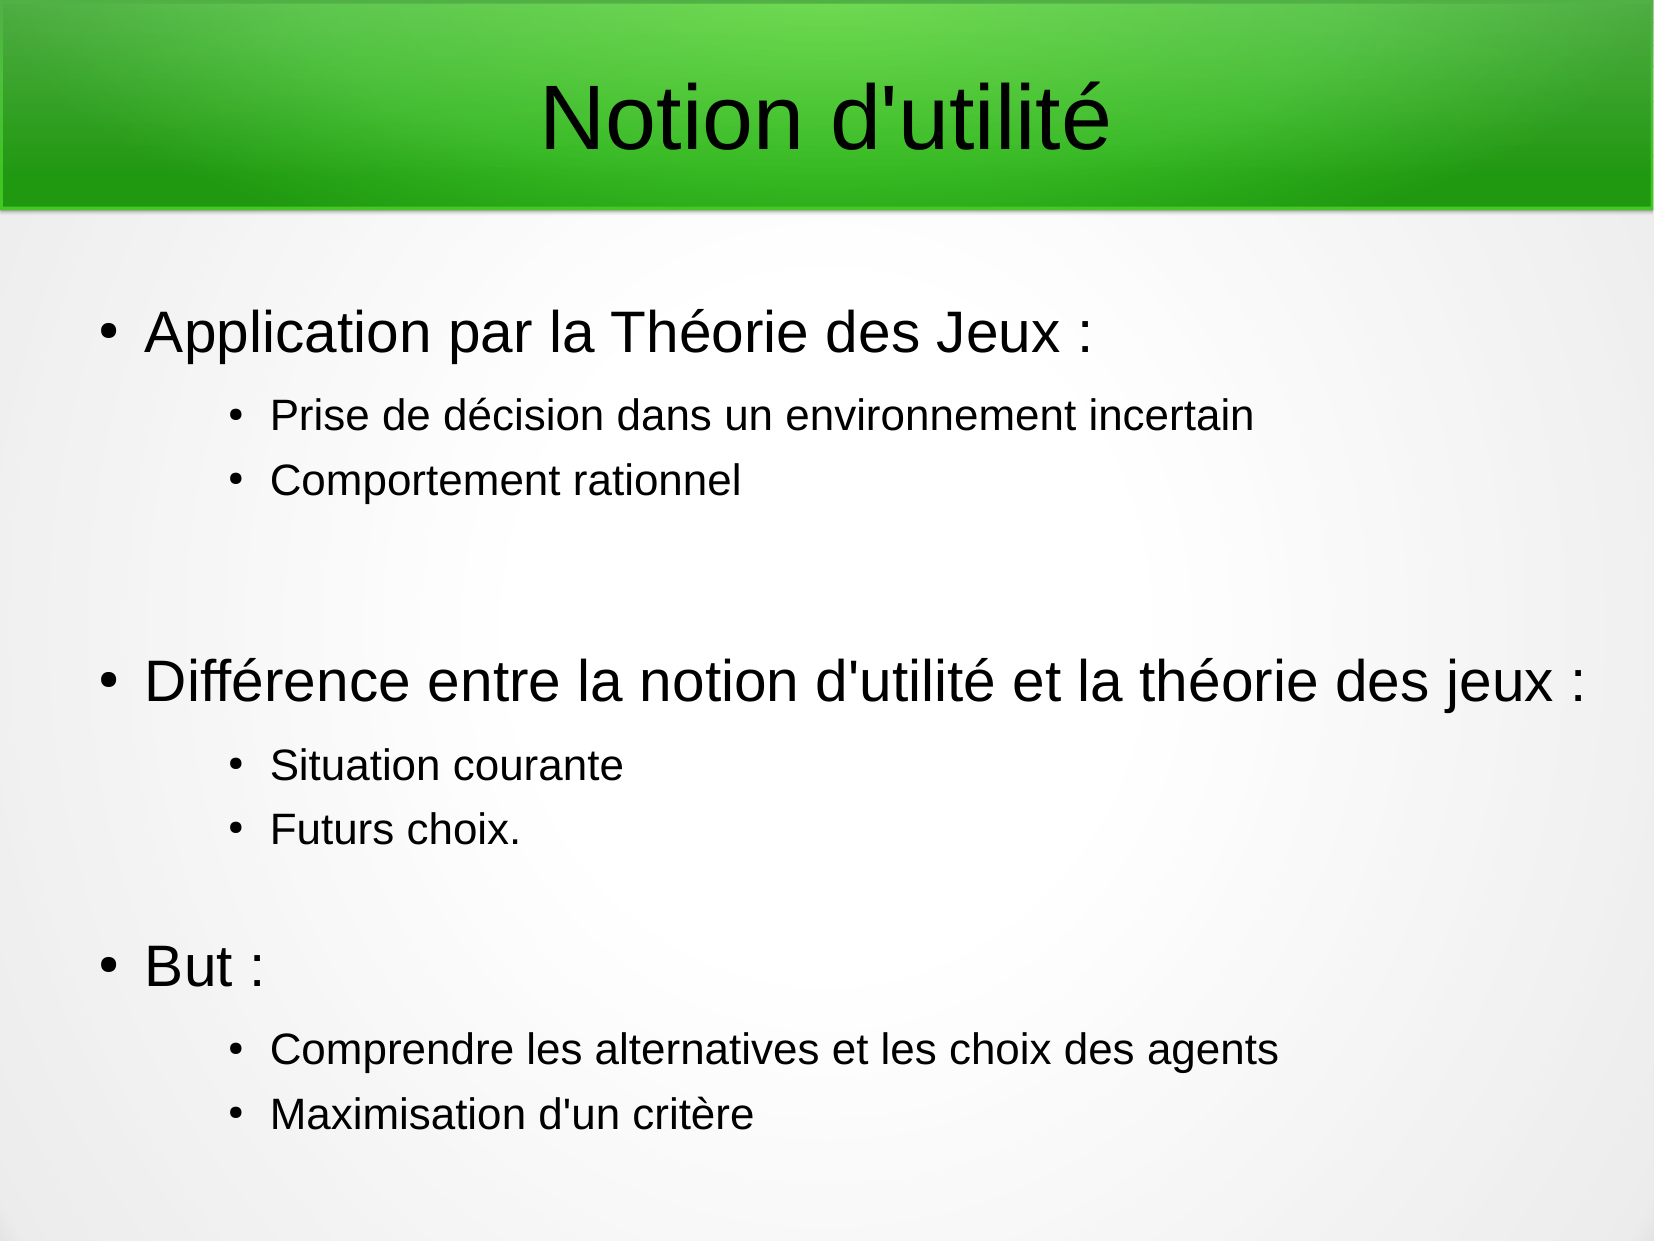

# Notion d'utilité
Application par la Théorie des Jeux :
Prise de décision dans un environnement incertain
Comportement rationnel
Différence entre la notion d'utilité et la théorie des jeux :
Situation courante
Futurs choix.
But :
Comprendre les alternatives et les choix des agents
Maximisation d'un critère